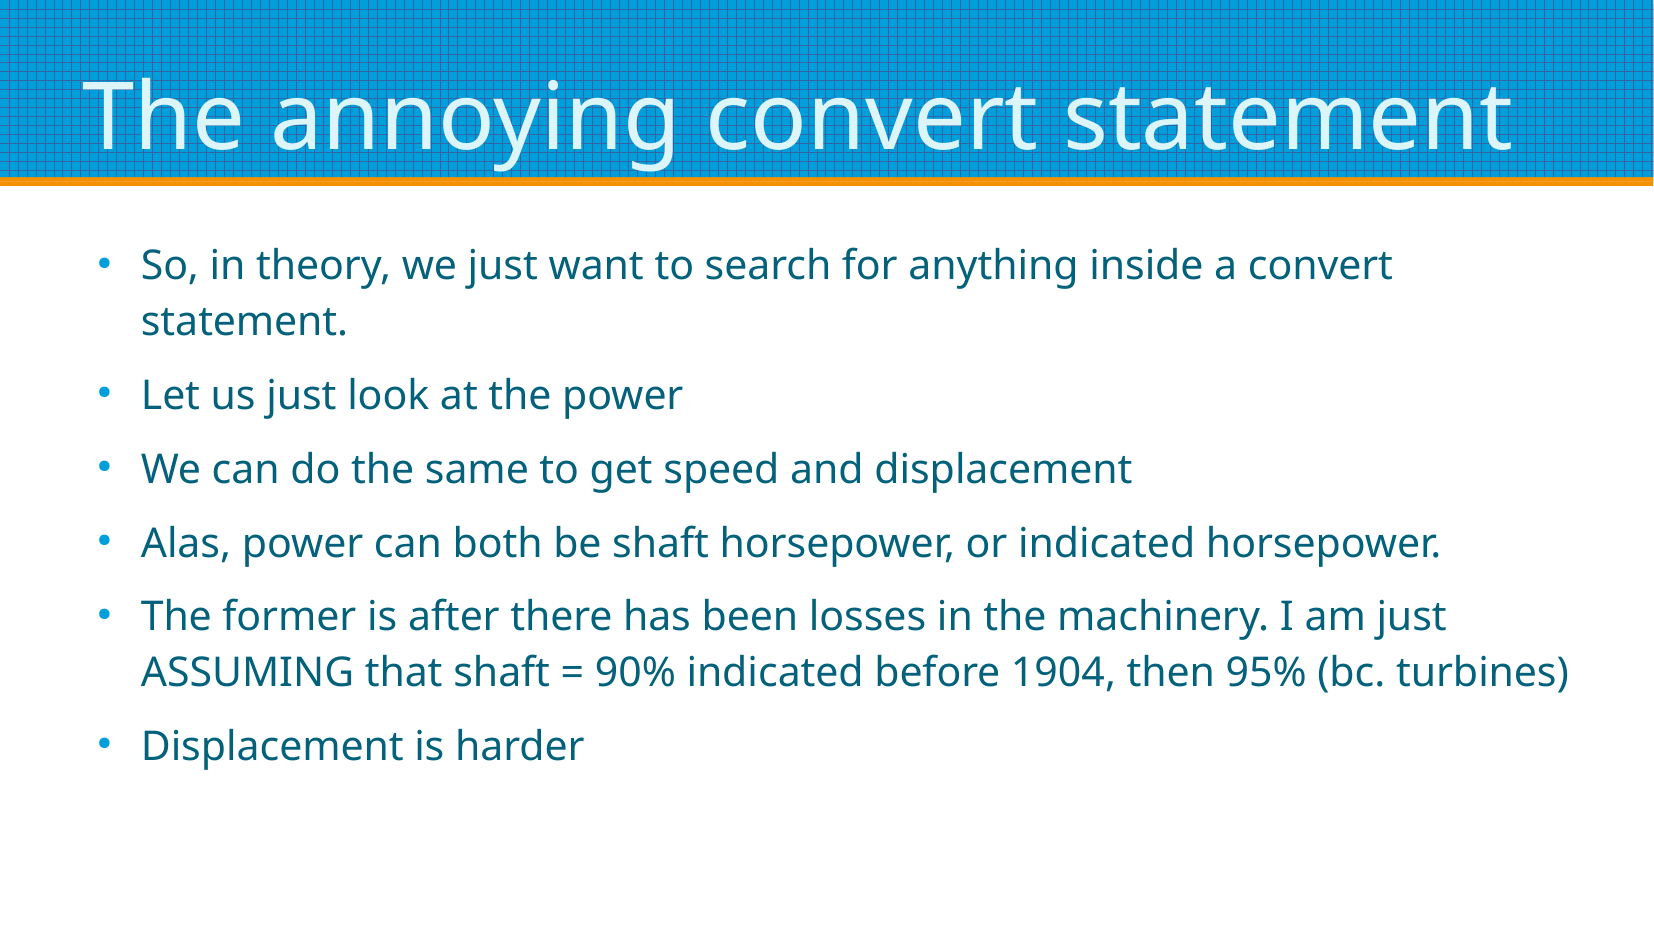

# The annoying convert statement
So, in theory, we just want to search for anything inside a convert statement.
Let us just look at the power
We can do the same to get speed and displacement
Alas, power can both be shaft horsepower, or indicated horsepower.
The former is after there has been losses in the machinery. I am just ASSUMING that shaft = 90% indicated before 1904, then 95% (bc. turbines)
Displacement is harder